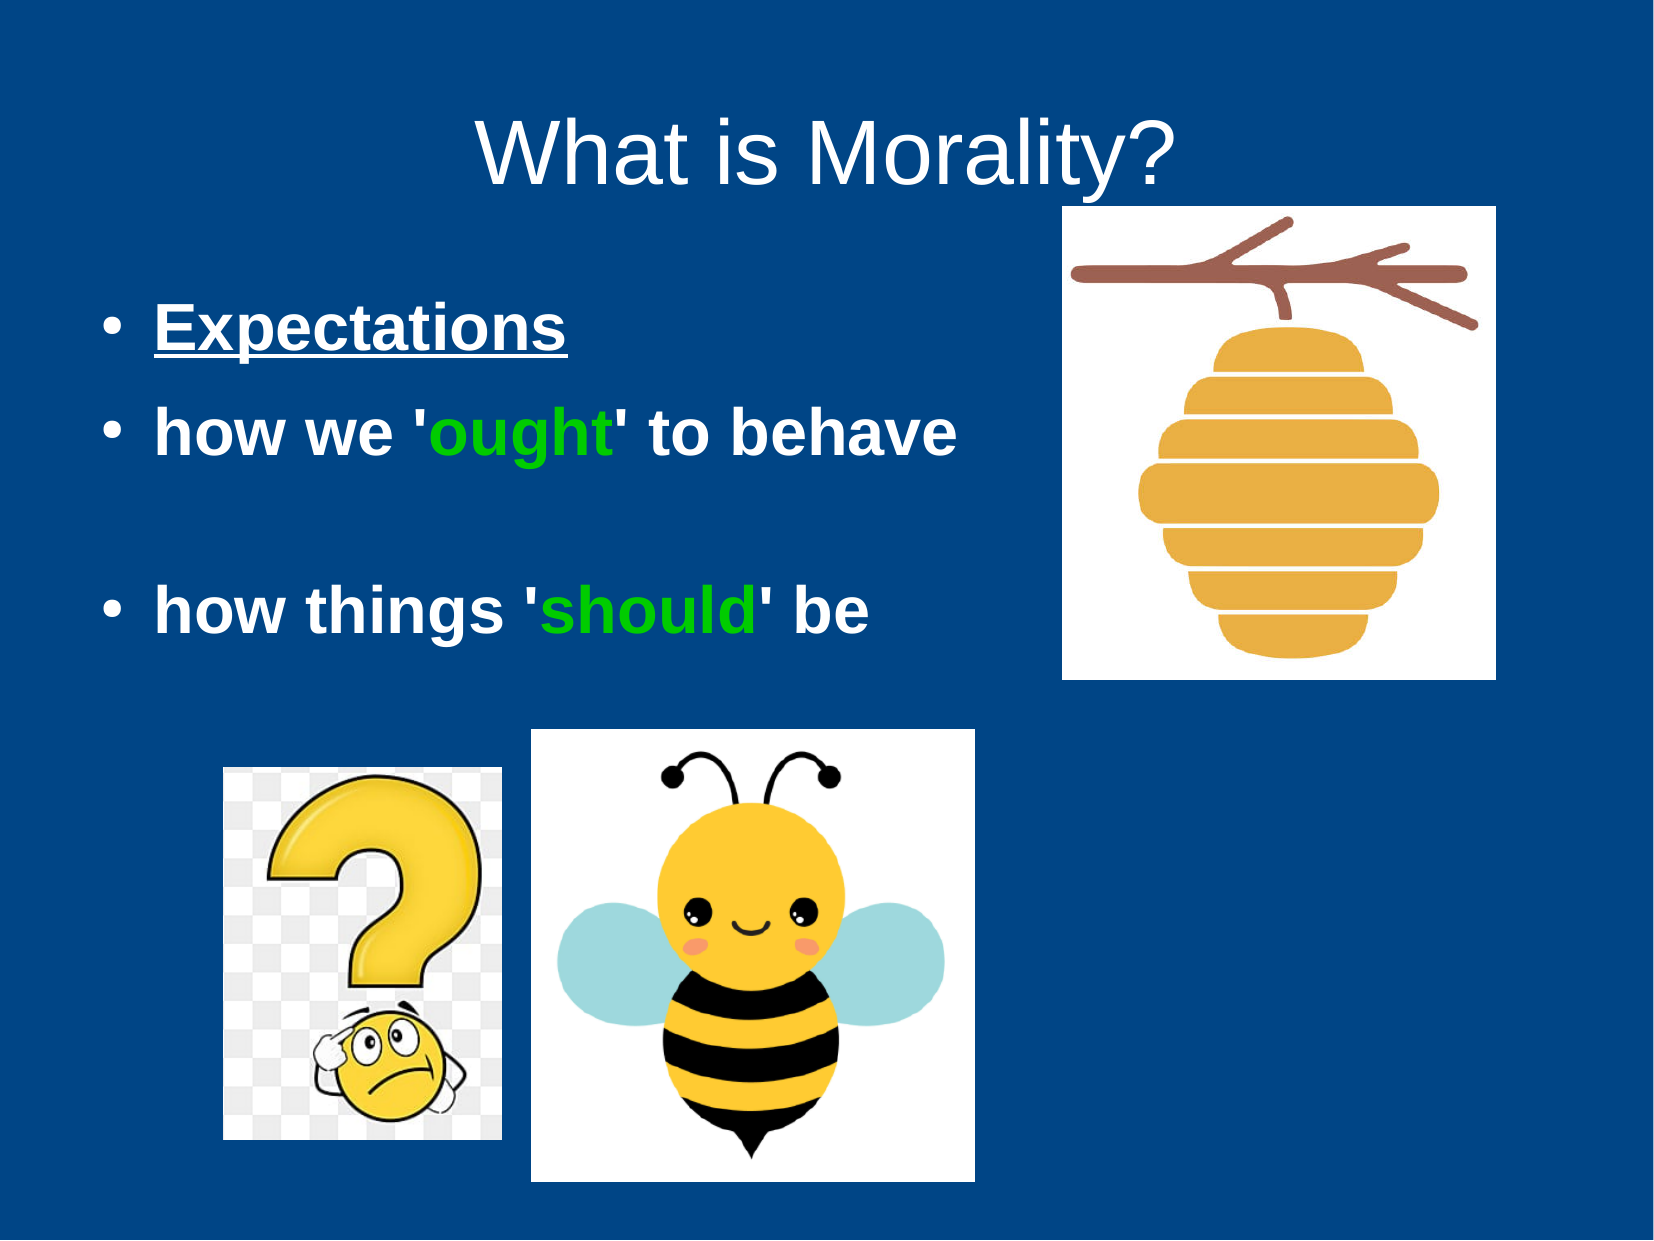

# What is Morality?
Expectations
how we 'ought' to behave
how things 'should' be